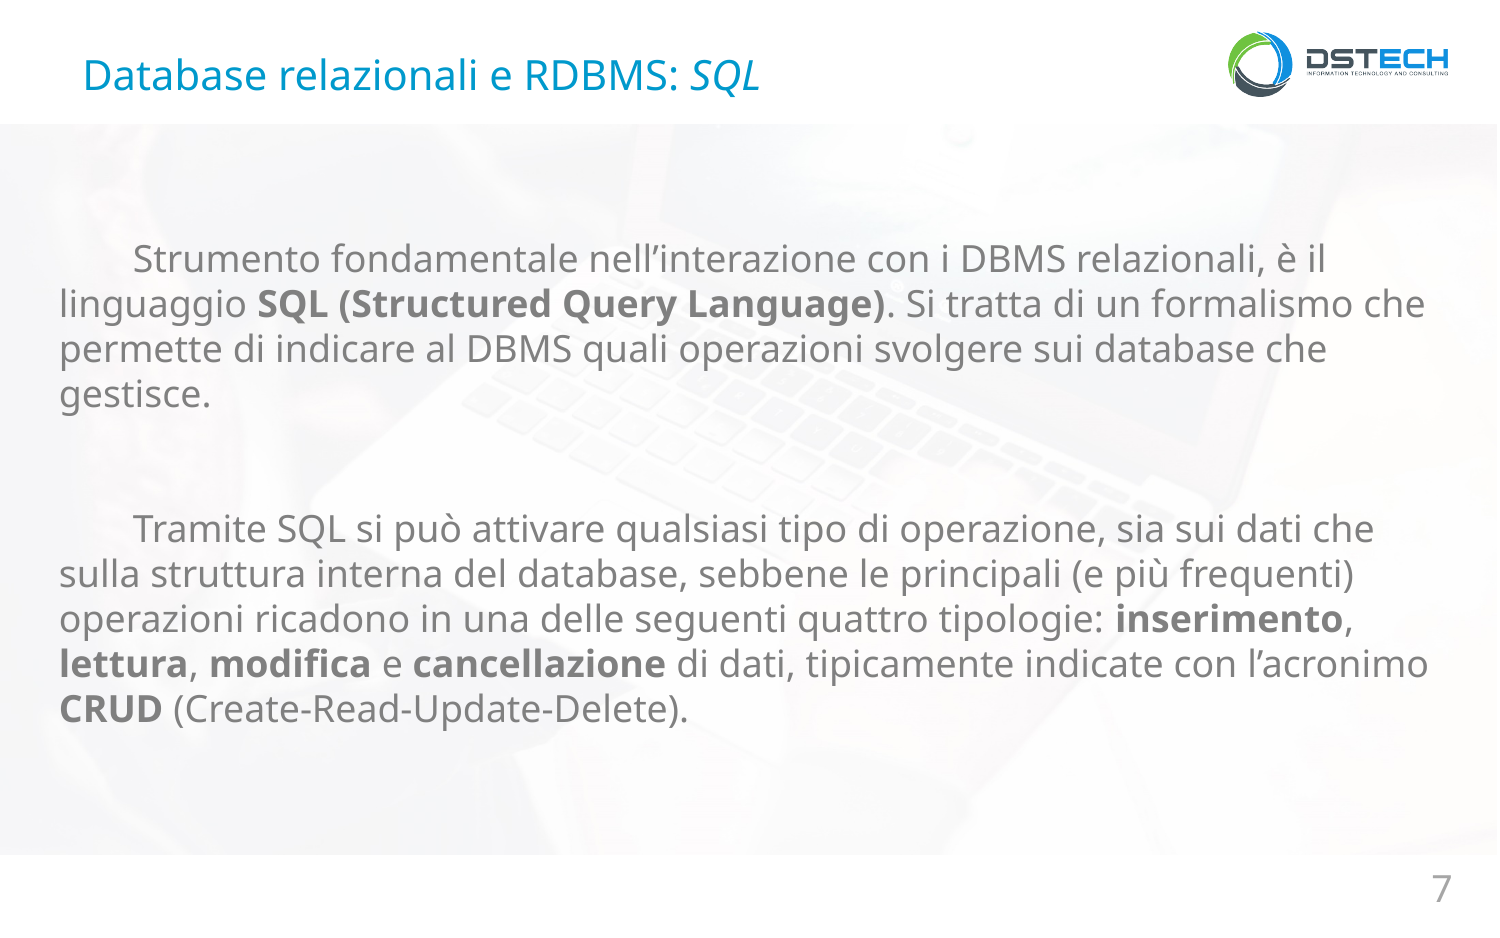

Database relazionali e RDBMS: SQL
	Strumento fondamentale nell’interazione con i DBMS relazionali, è il linguaggio SQL (Structured Query Language). Si tratta di un formalismo che permette di indicare al DBMS quali operazioni svolgere sui database che gestisce.
	Tramite SQL si può attivare qualsiasi tipo di operazione, sia sui dati che sulla struttura interna del database, sebbene le principali (e più frequenti) operazioni ricadono in una delle seguenti quattro tipologie: inserimento, lettura, modifica e cancellazione di dati, tipicamente indicate con l’acronimo CRUD (Create-Read-Update-Delete).
7